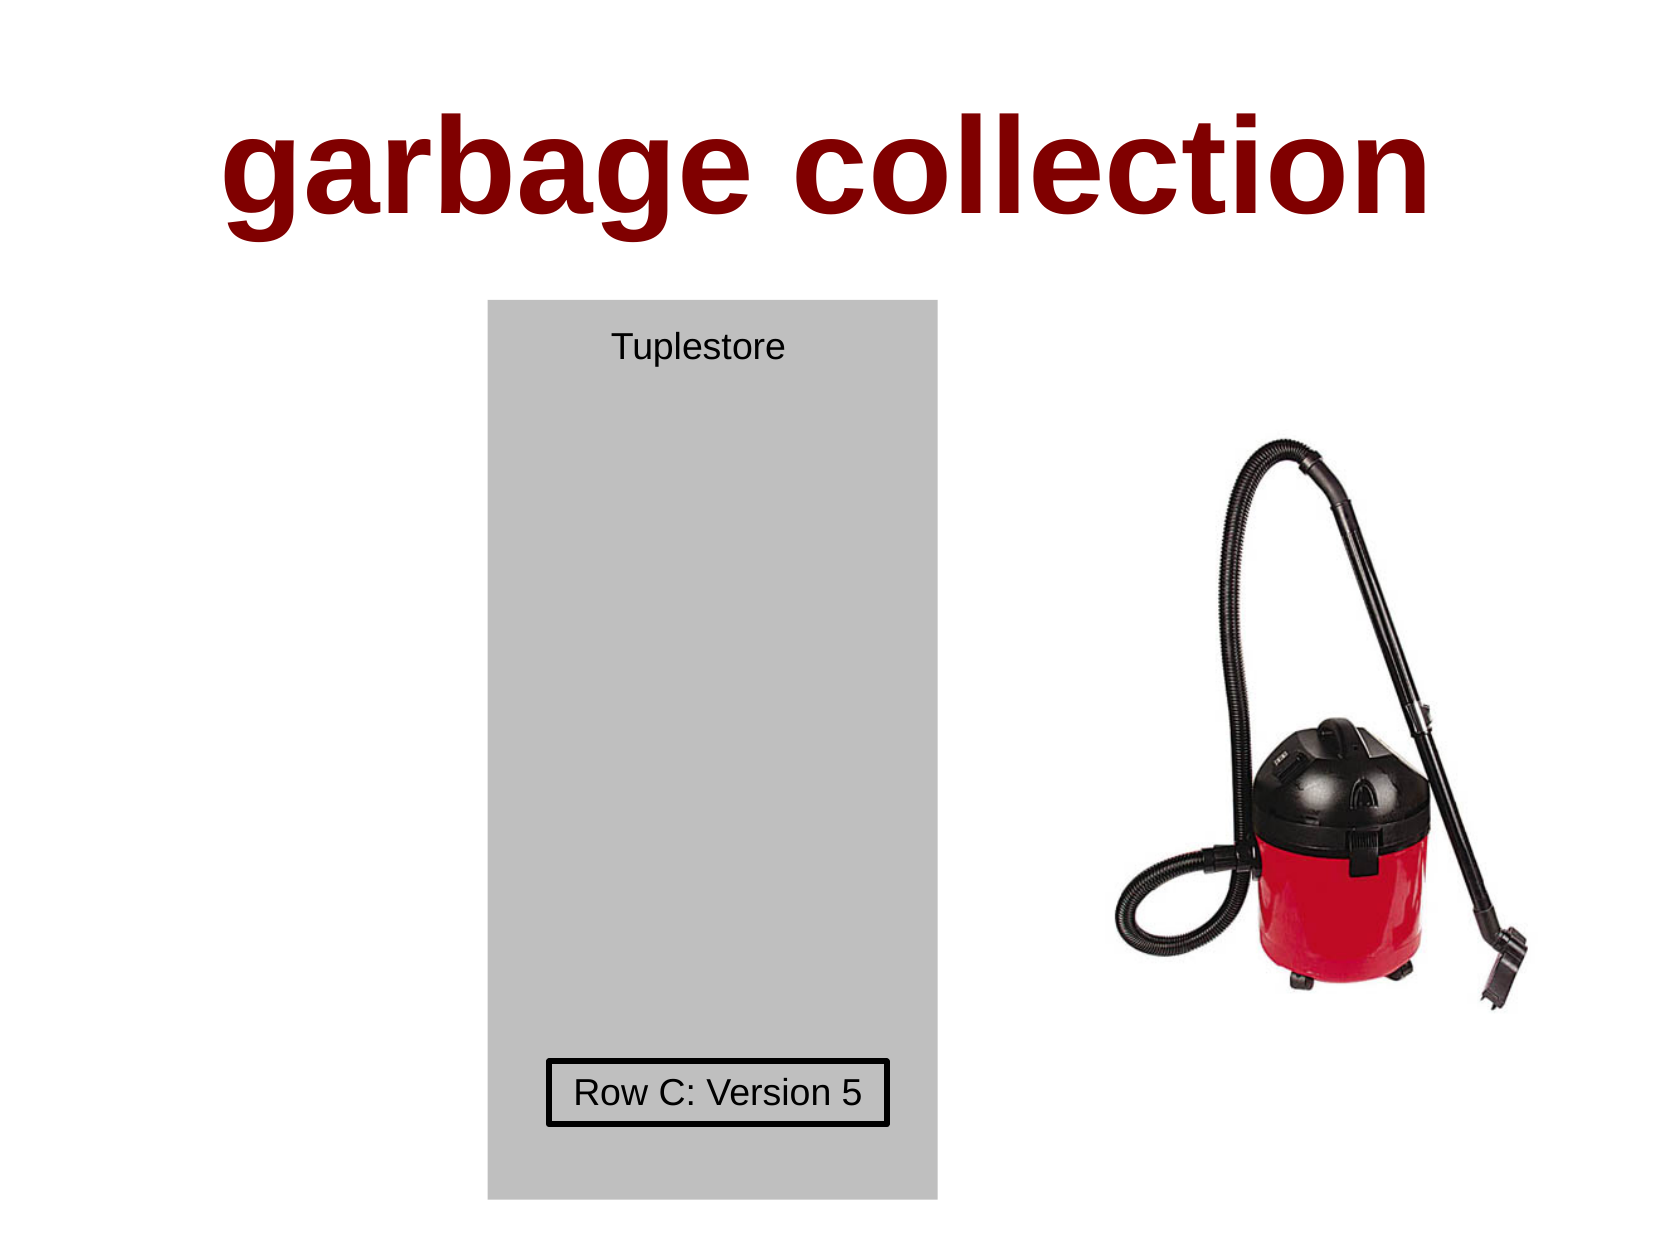

# garbage collection
Tuplestore
Row C: Version 5